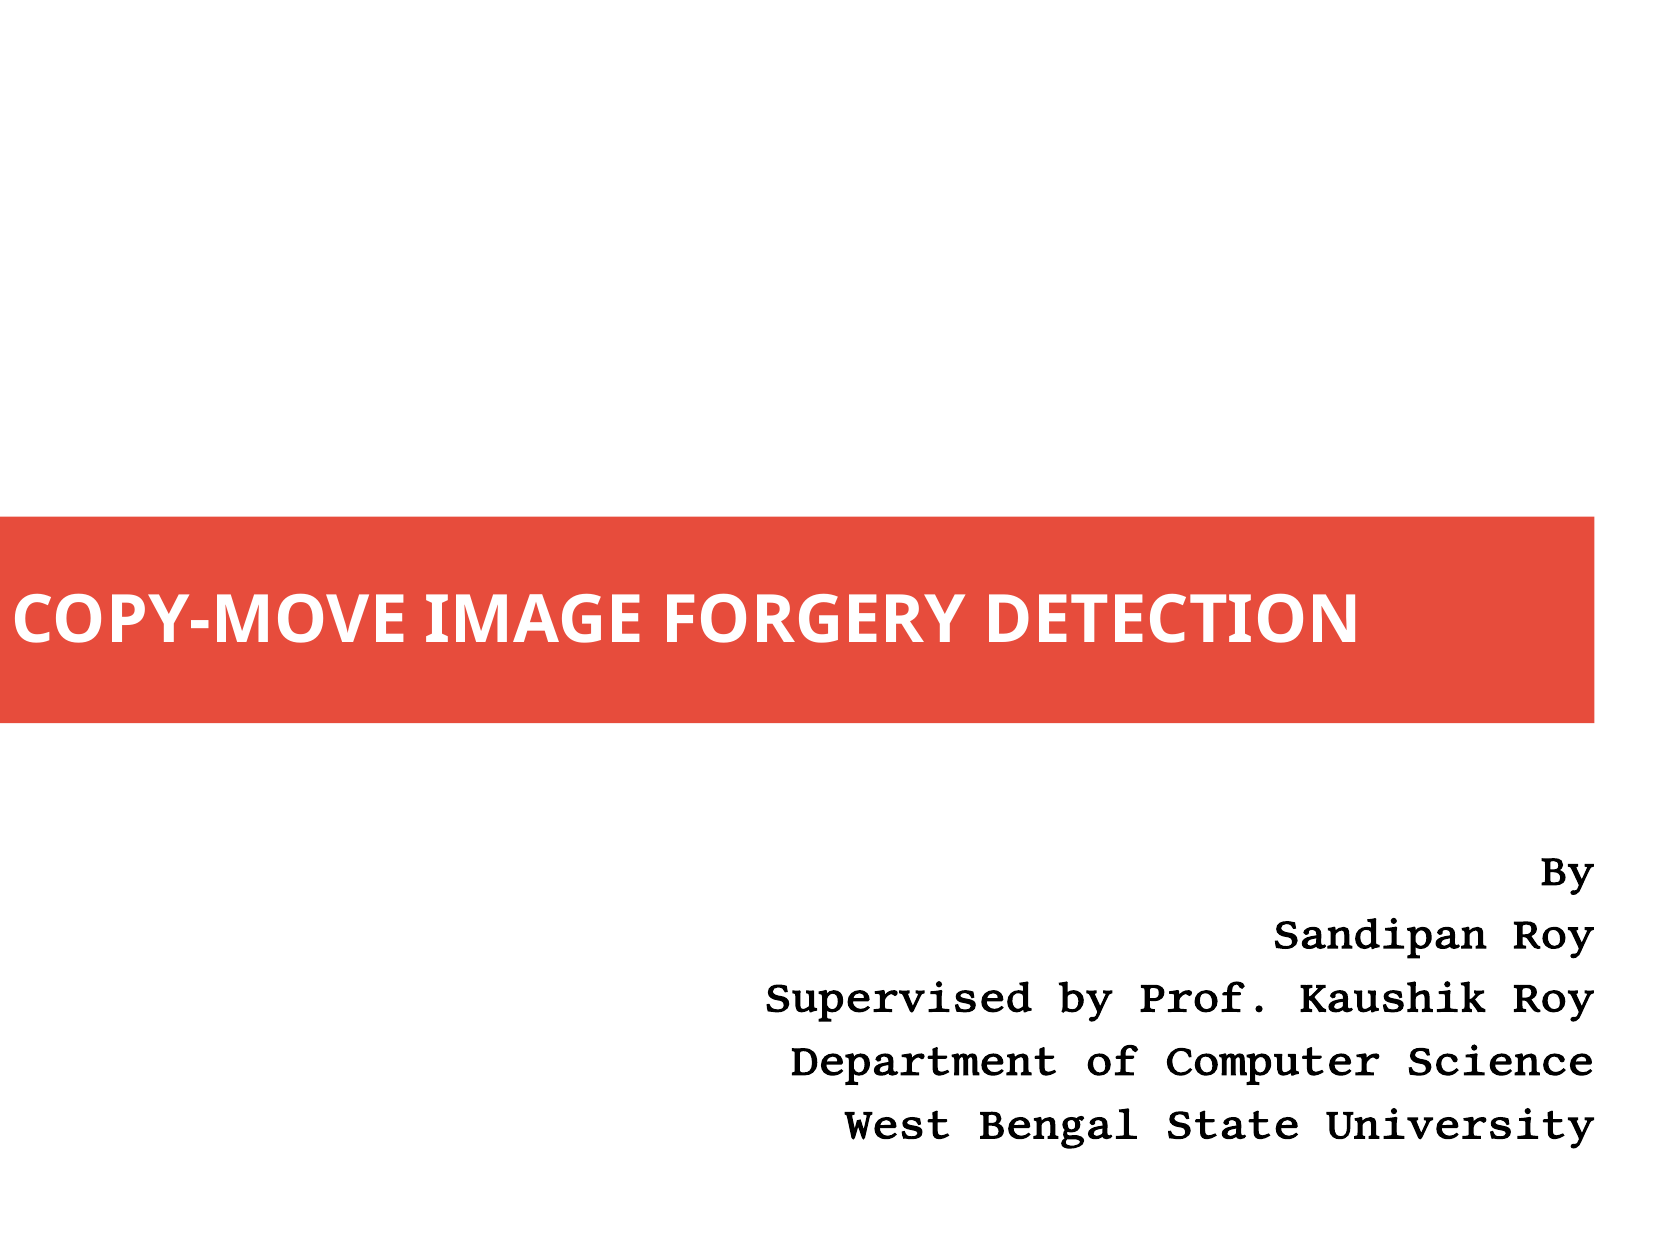

Copy-MOVE IMAGE Forgery Detection
By
Sandipan Roy
Supervised by Prof. Kaushik Roy
Department of Computer Science
West Bengal State University